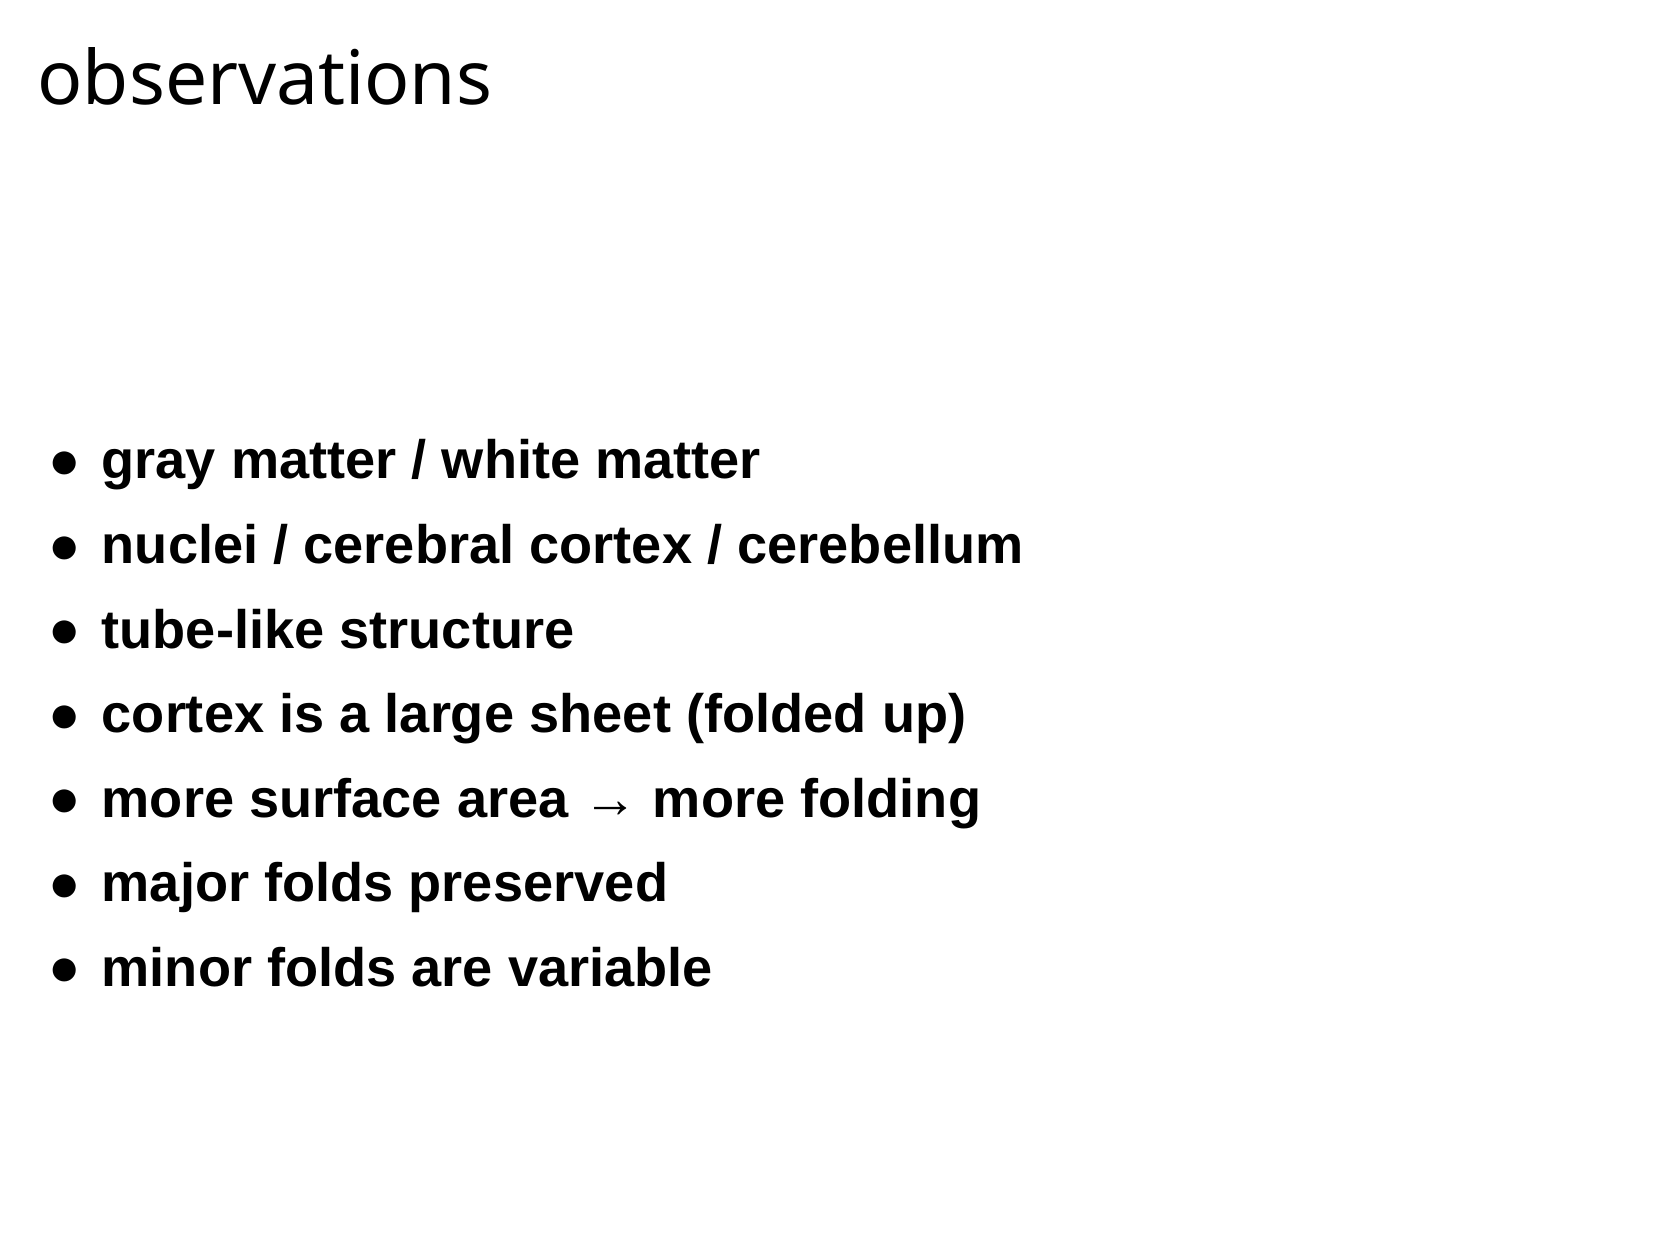

# observations
gray matter / white matter
nuclei / cerebral cortex / cerebellum
tube-like structure
cortex is a large sheet (folded up)
more surface area → more folding
major folds preserved
minor folds are variable